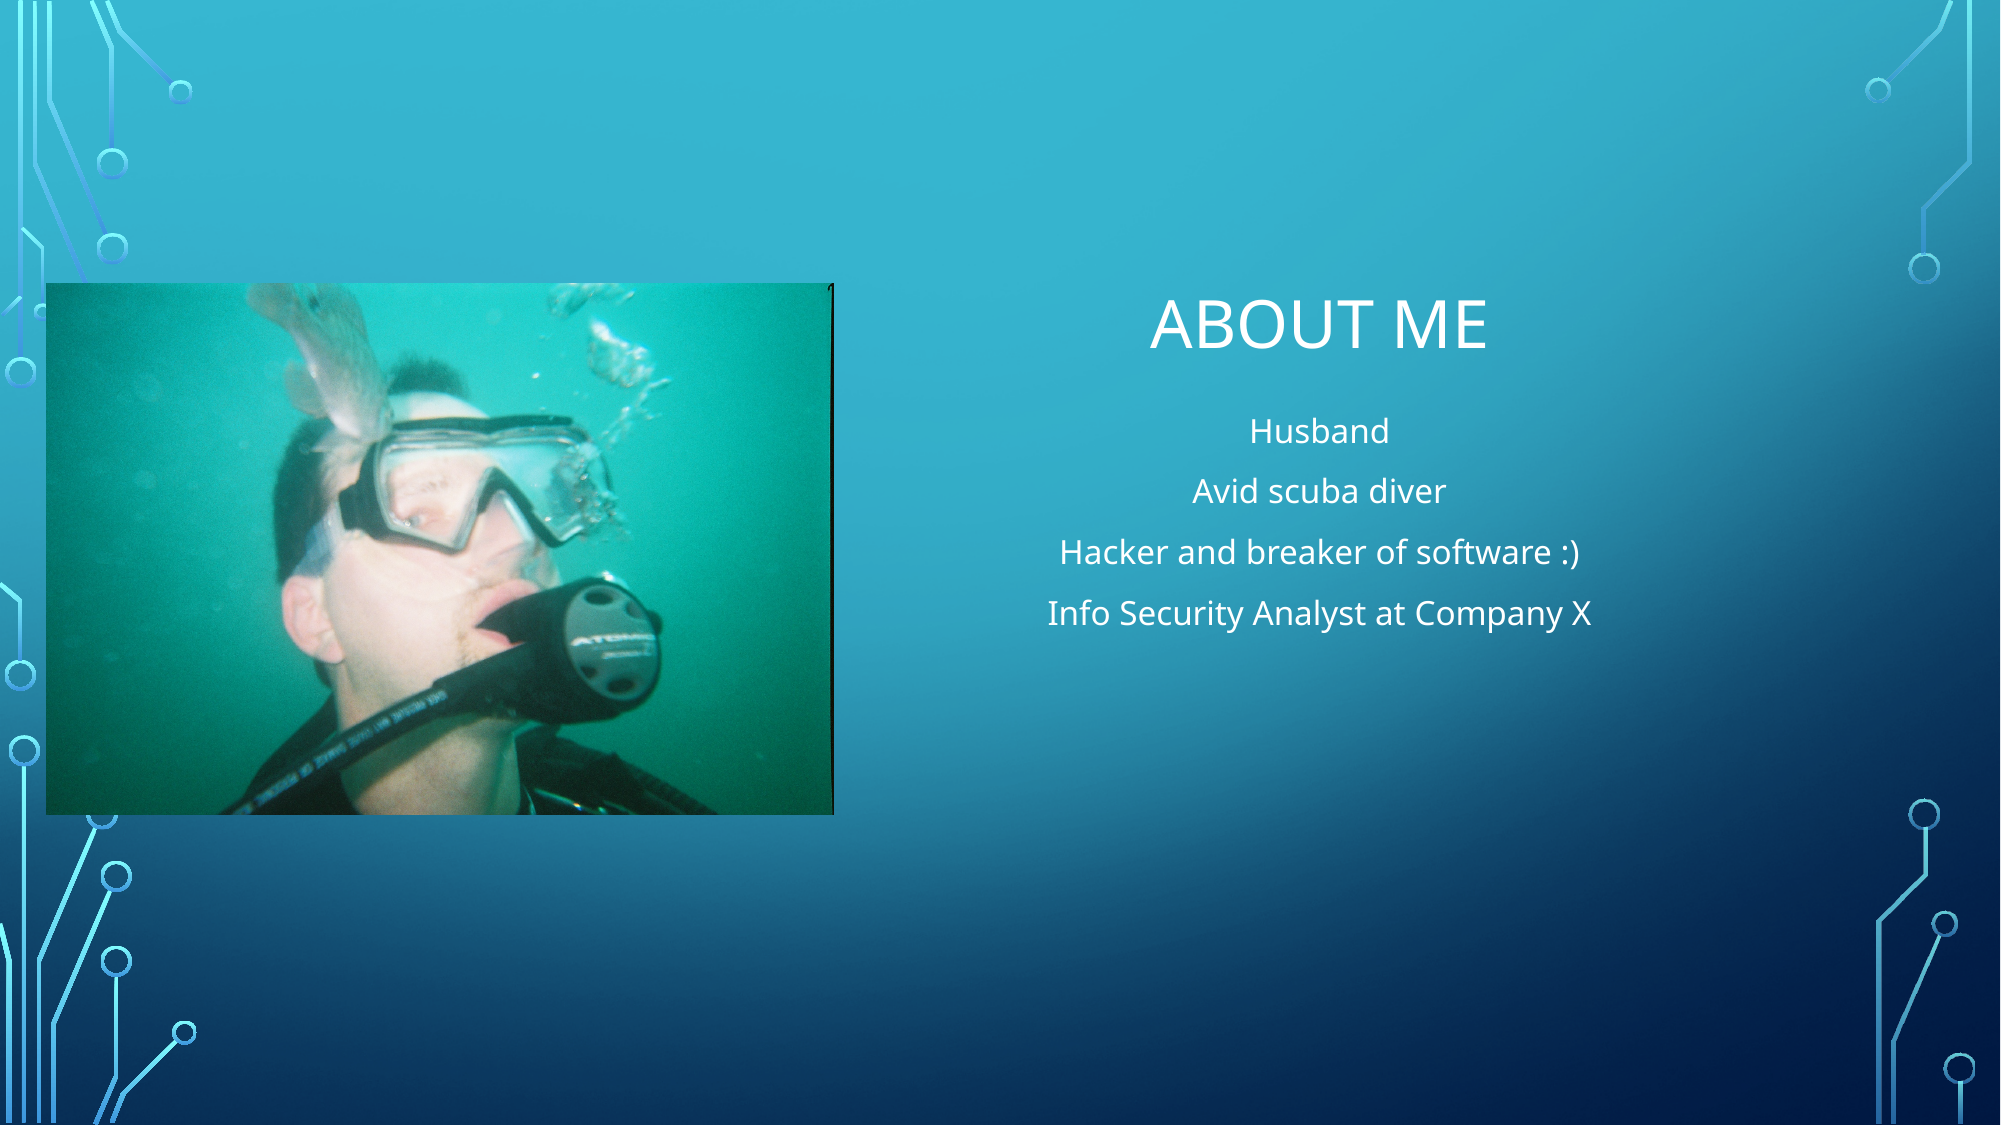

# About me
Husband
Avid scuba diver
Hacker and breaker of software :)
Info Security Analyst at Company X